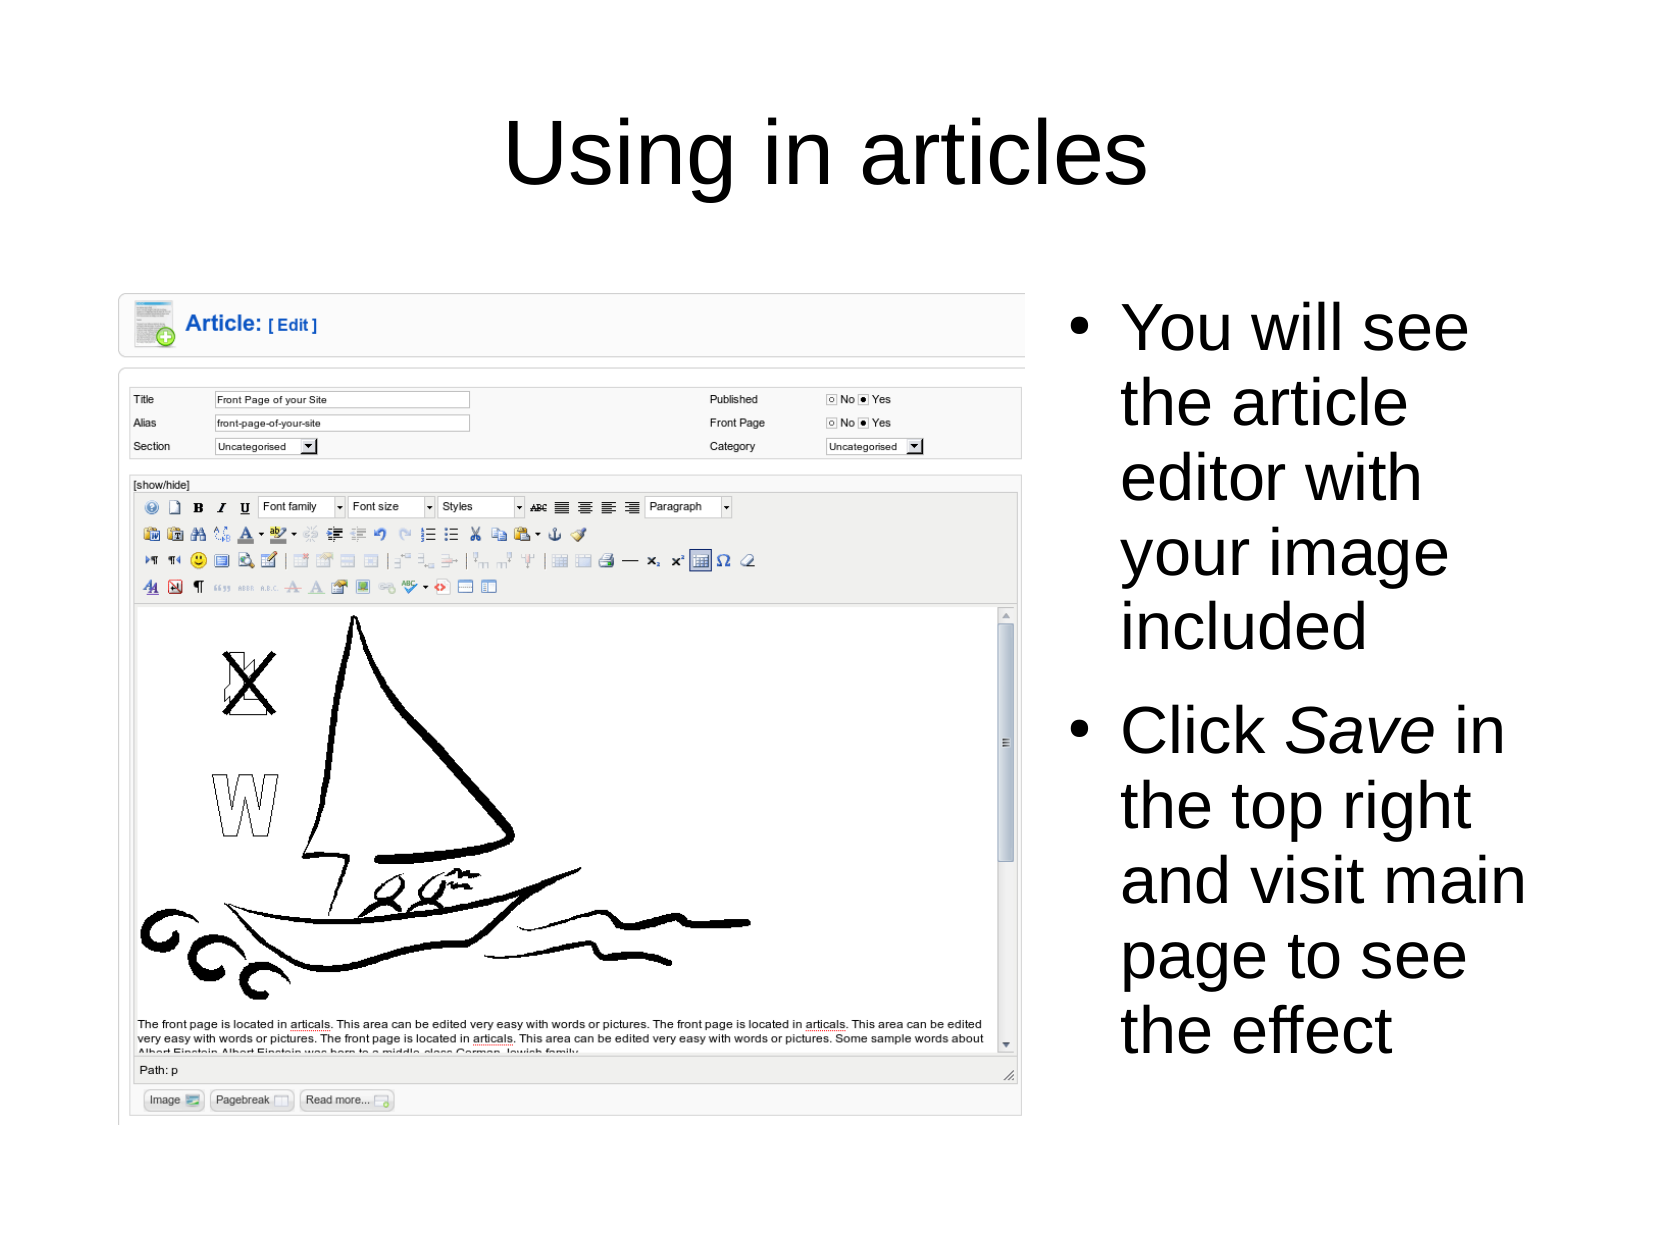

# Using in articles
You will see the article editor with your image included
Click Save in the top right and visit main page to see the effect